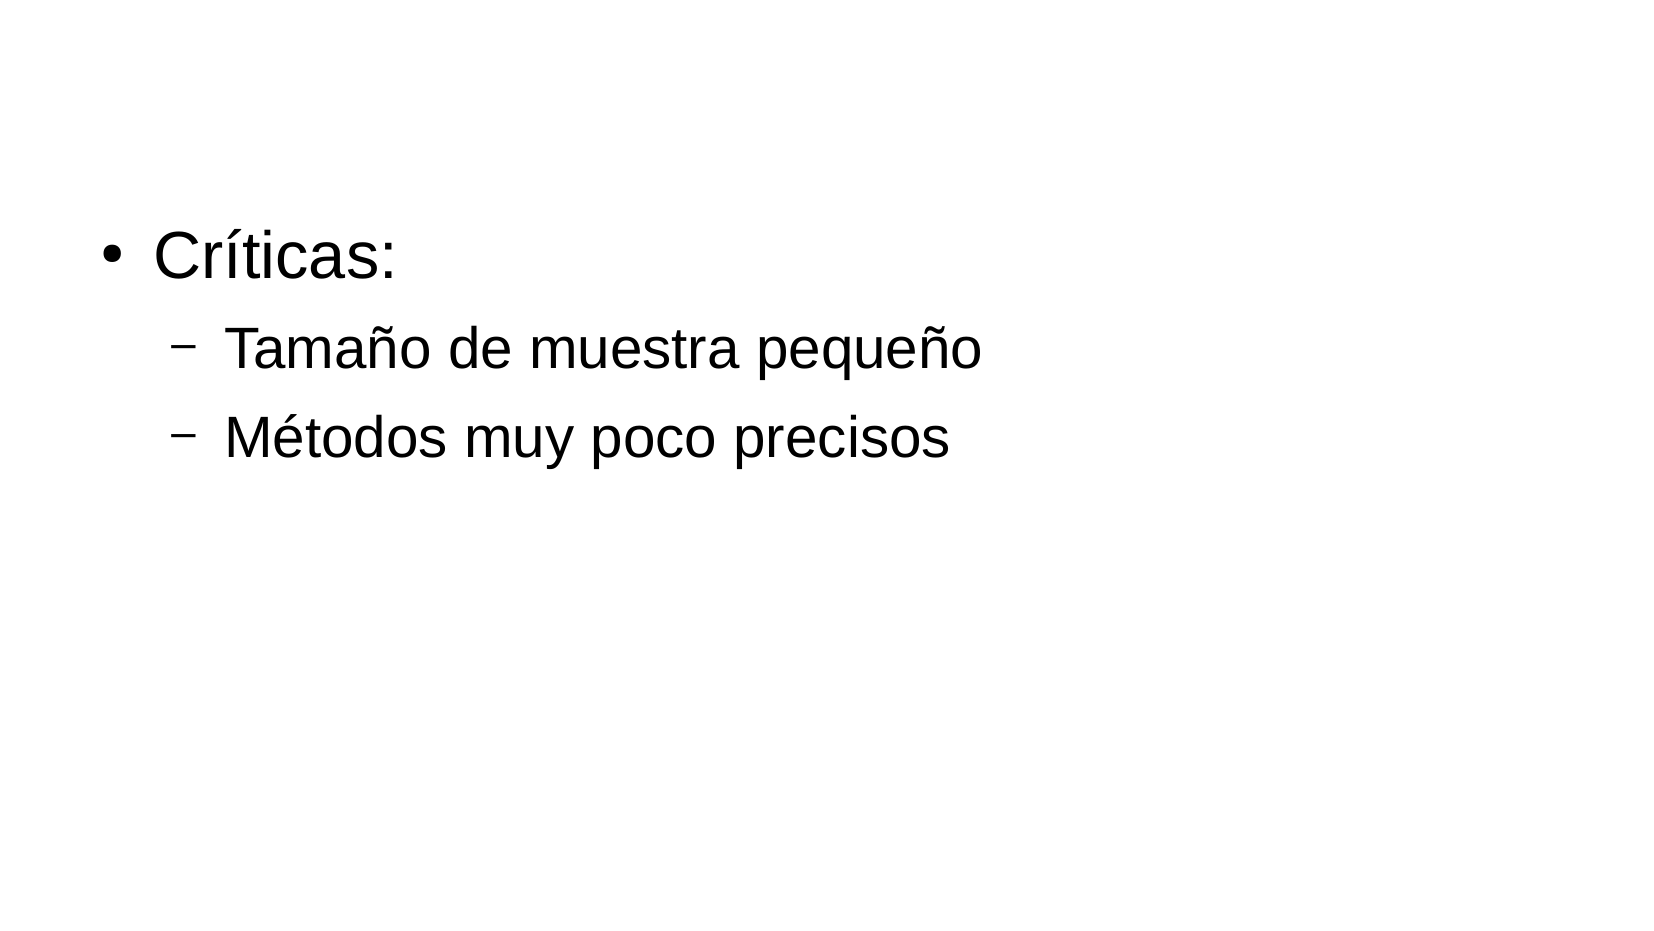

# Críticas:
Tamaño de muestra pequeño
Métodos muy poco precisos